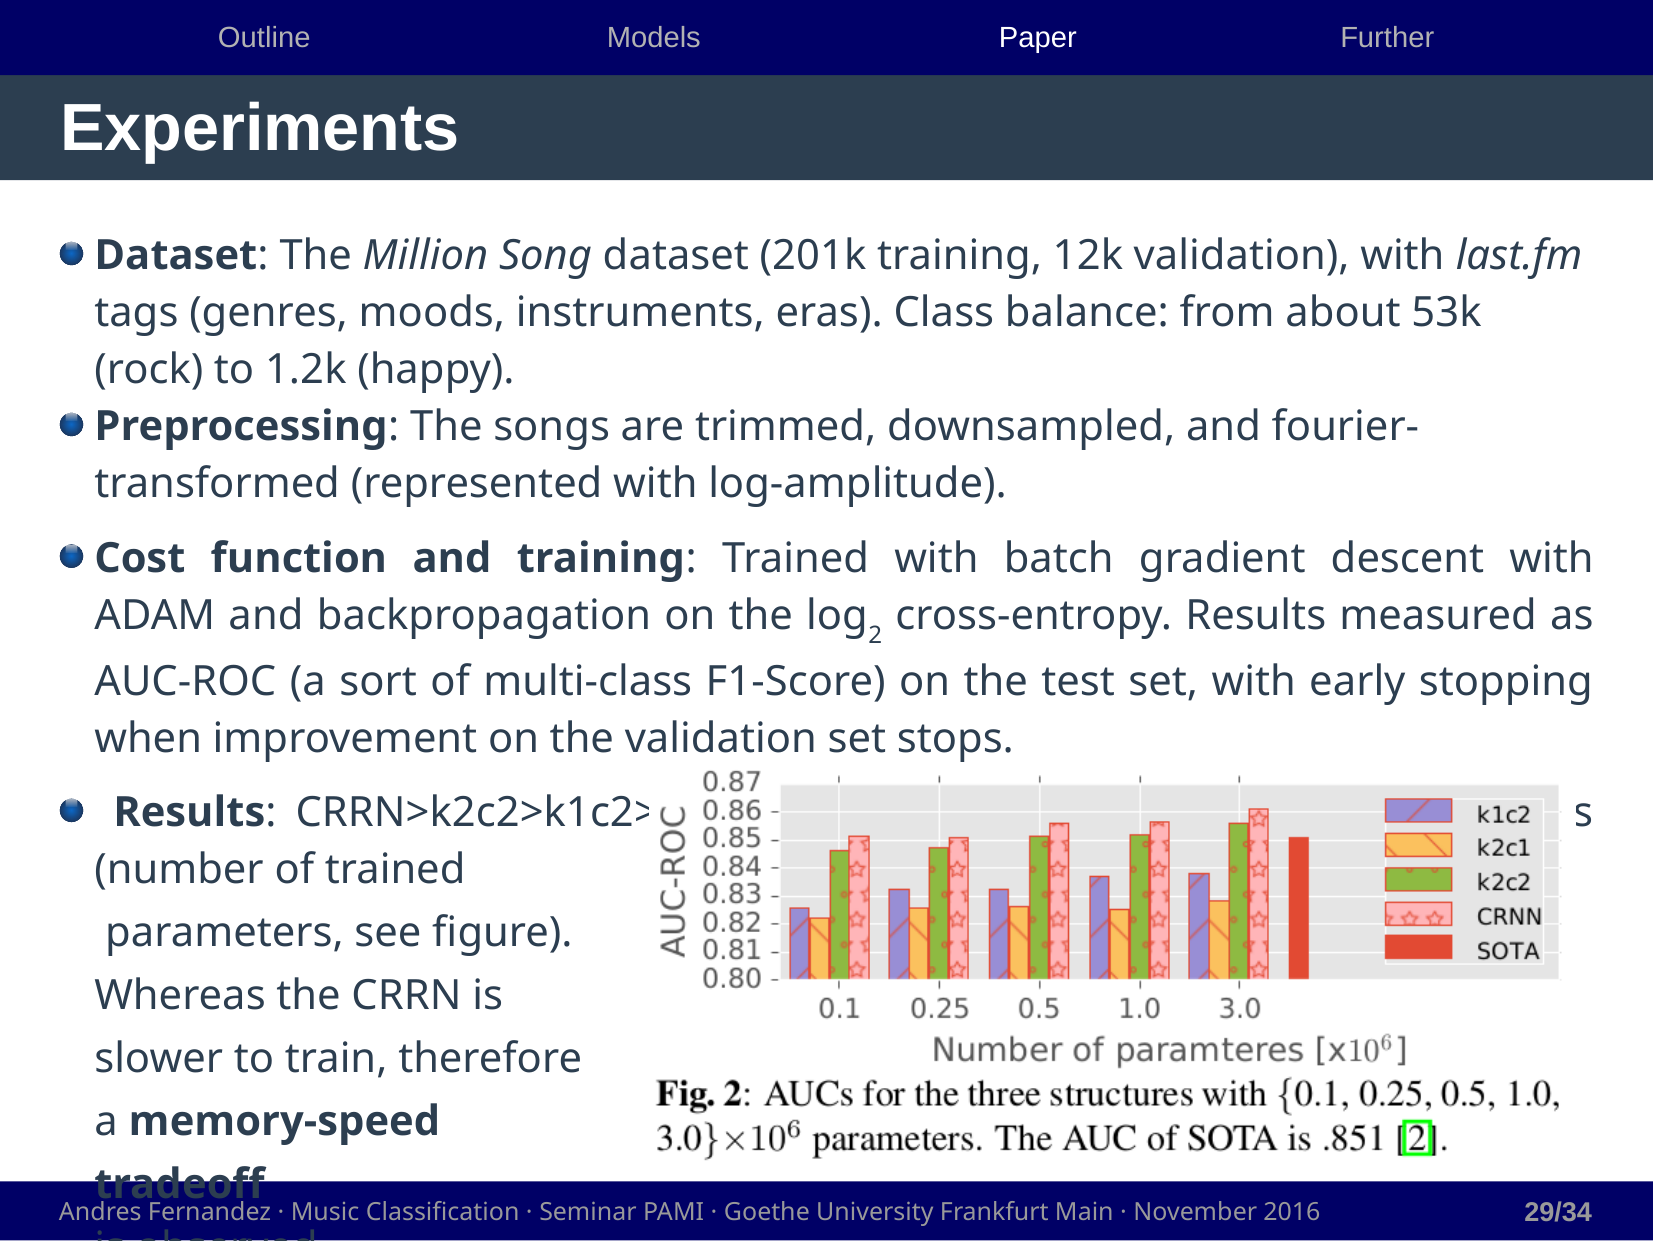

Outline Models Paper Further
# Experiments
Dataset: The Million Song dataset (201k training, 12k validation), with last.fm tags (genres, moods, instruments, eras). Class balance: from about 53k (rock) to 1.2k (happy).
Preprocessing: The songs are trimmed, downsampled, and fourier-transformed (represented with log-amplitude).
Cost function and training: Trained with batch gradient descent with ADAM and backpropagation on the log2 cross-entropy. Results measured as AUC-ROC (a sort of multi-class F1-Score) on the test set, with early stopping when improvement on the validation set stops.
 Results: CRRN>k2c2>k1c2>k2c1 consistently, for all different model sizes (number of trained
 parameters, see figure).
Whereas the CRRN is
slower to train, therefore
a memory-speed
tradeoff
is observed.